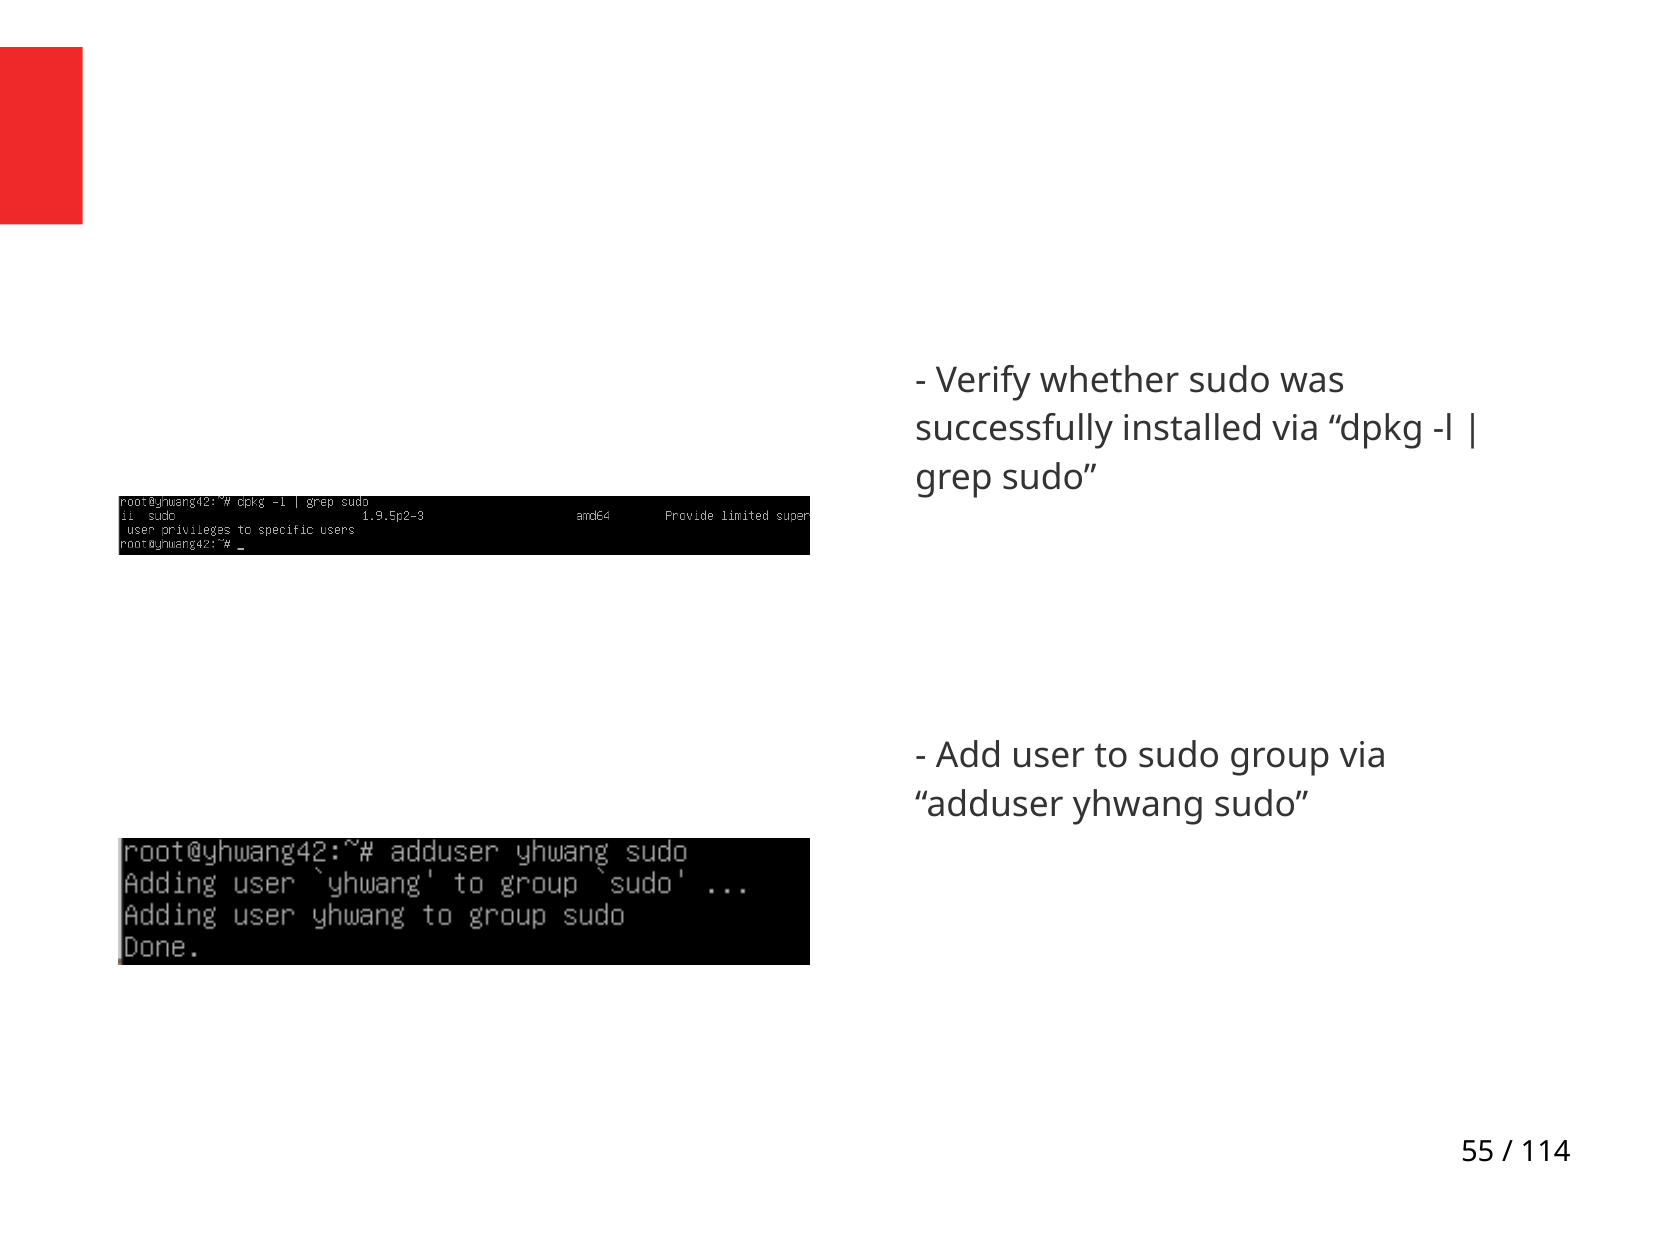

# - Verify whether sudo was successfully installed via “dpkg -l | grep sudo”
- Add user to sudo group via “adduser yhwang sudo”
55